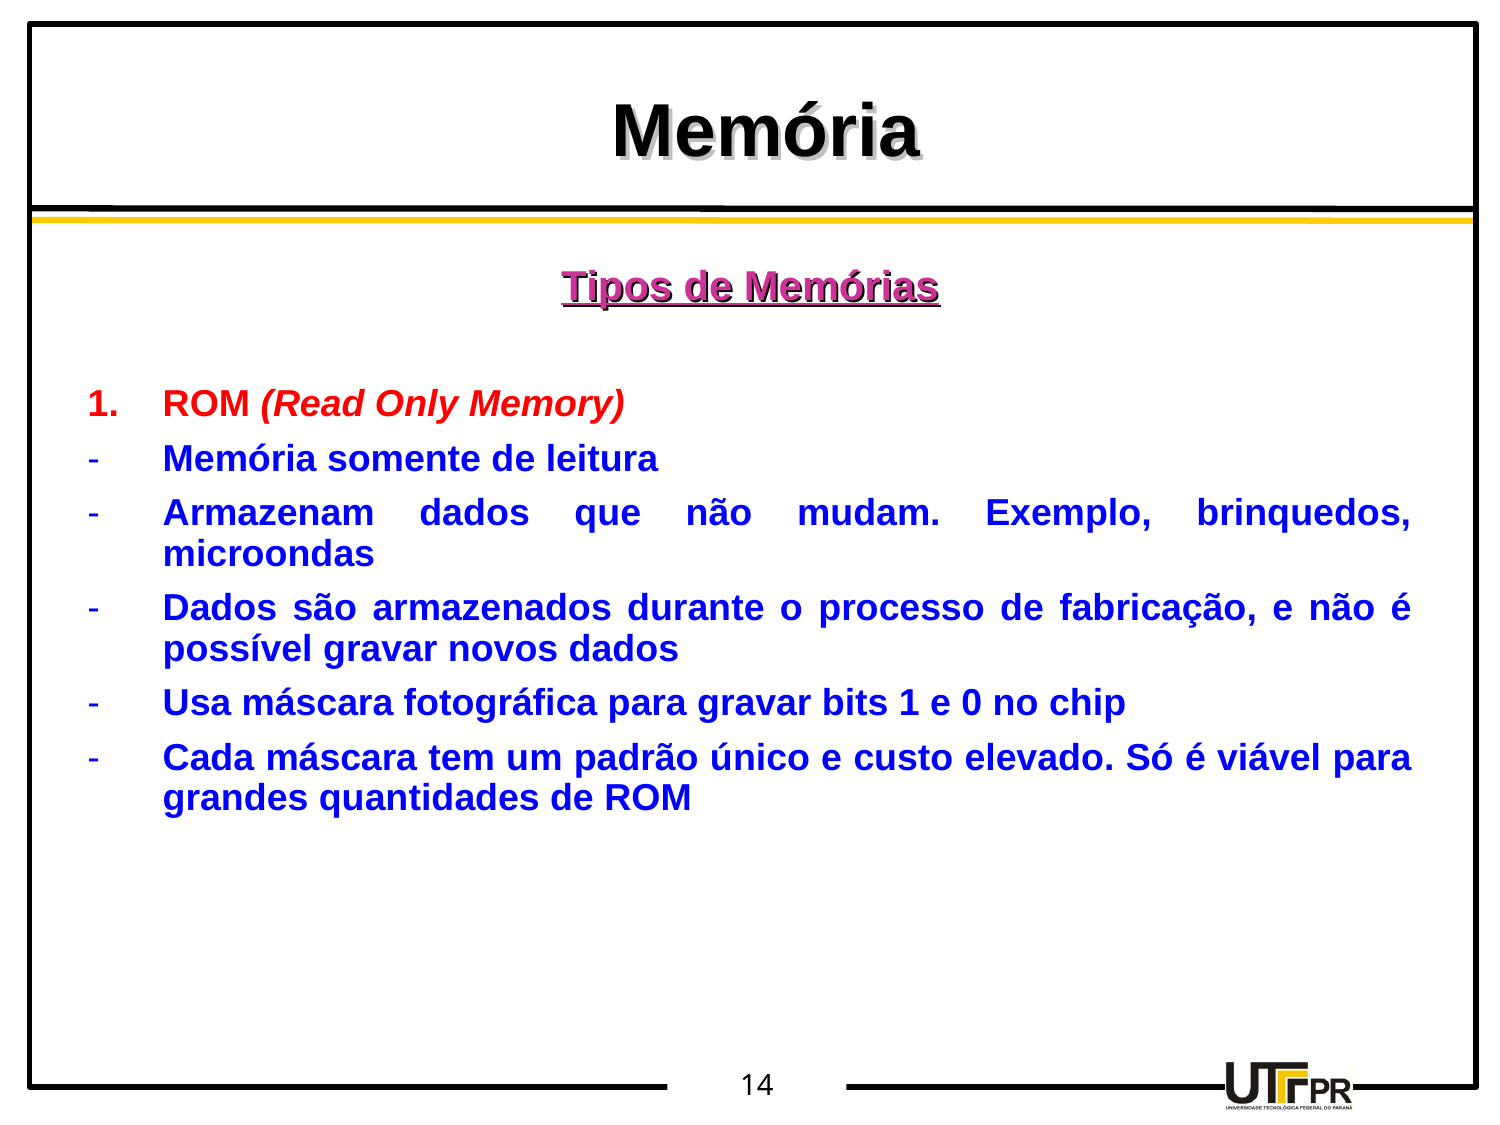

Memória
# Tipos de Memórias
ROM (Read Only Memory)
Memória somente de leitura
Armazenam dados que não mudam. Exemplo, brinquedos, microondas
Dados são armazenados durante o processo de fabricação, e não é possível gravar novos dados
Usa máscara fotográfica para gravar bits 1 e 0 no chip
Cada máscara tem um padrão único e custo elevado. Só é viável para grandes quantidades de ROM